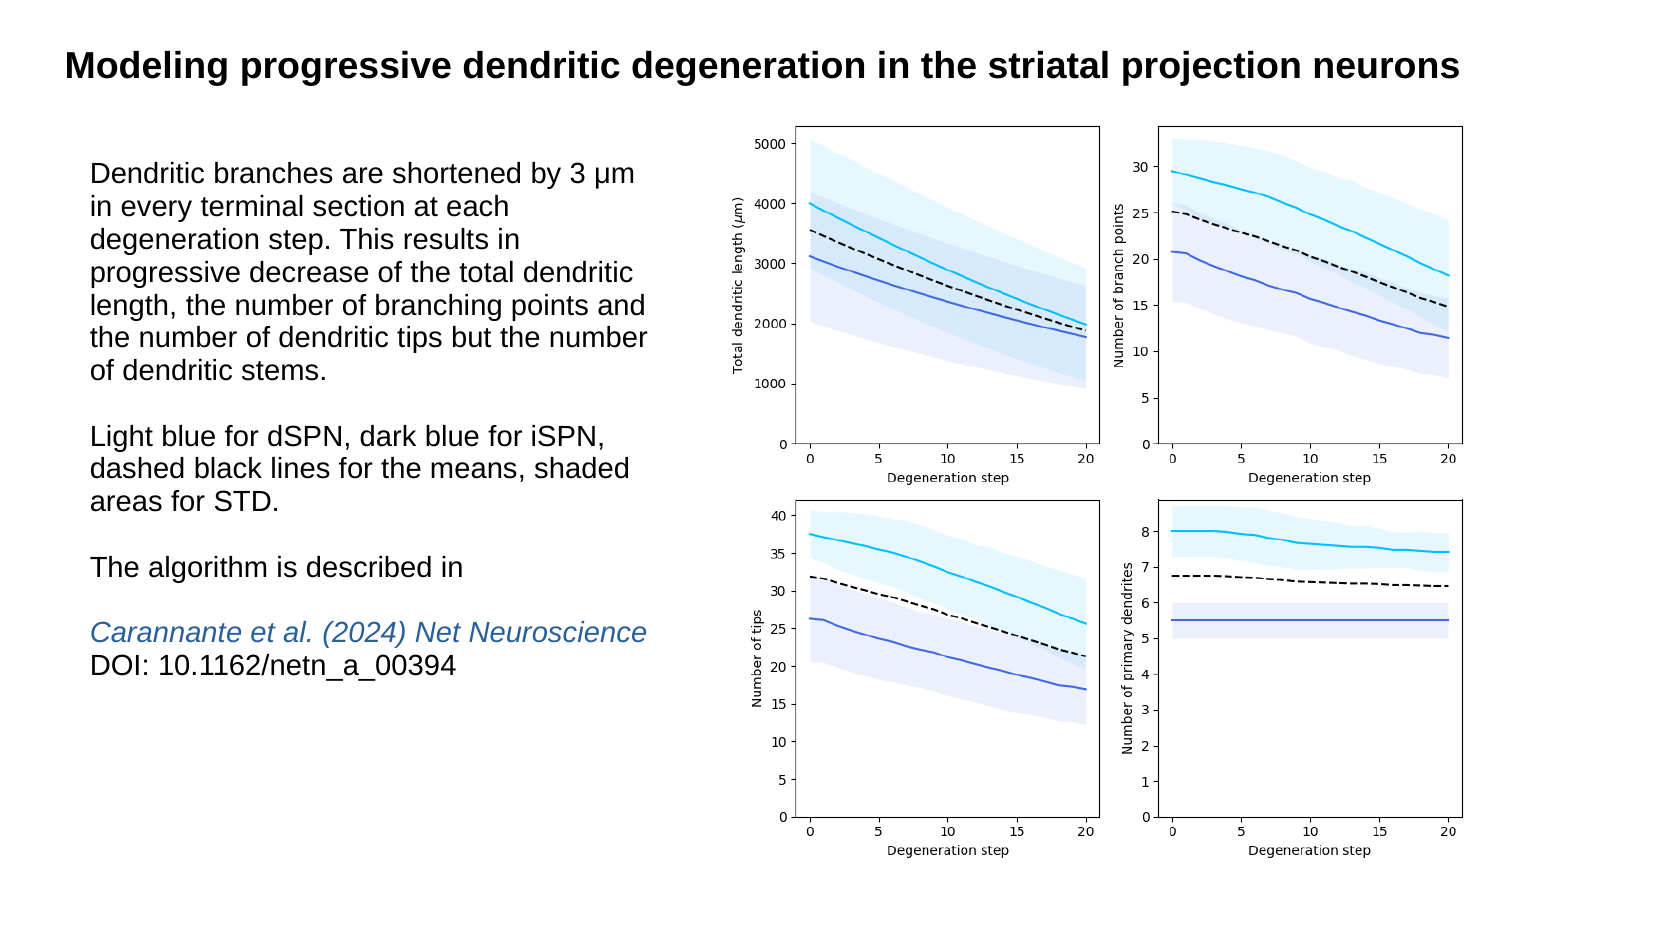

Modeling progressive dendritic degeneration in the striatal projection neurons
Dendritic branches are shortened by 3 μm in every terminal section at each degeneration step. This results in progressive decrease of the total dendritic length, the number of branching points and the number of dendritic tips but the number of dendritic stems.
Light blue for dSPN, dark blue for iSPN, dashed black lines for the means, shaded areas for STD.
The algorithm is described in
Carannante et al. (2024) Net Neuroscience
DOI: 10.1162/netn_a_00394